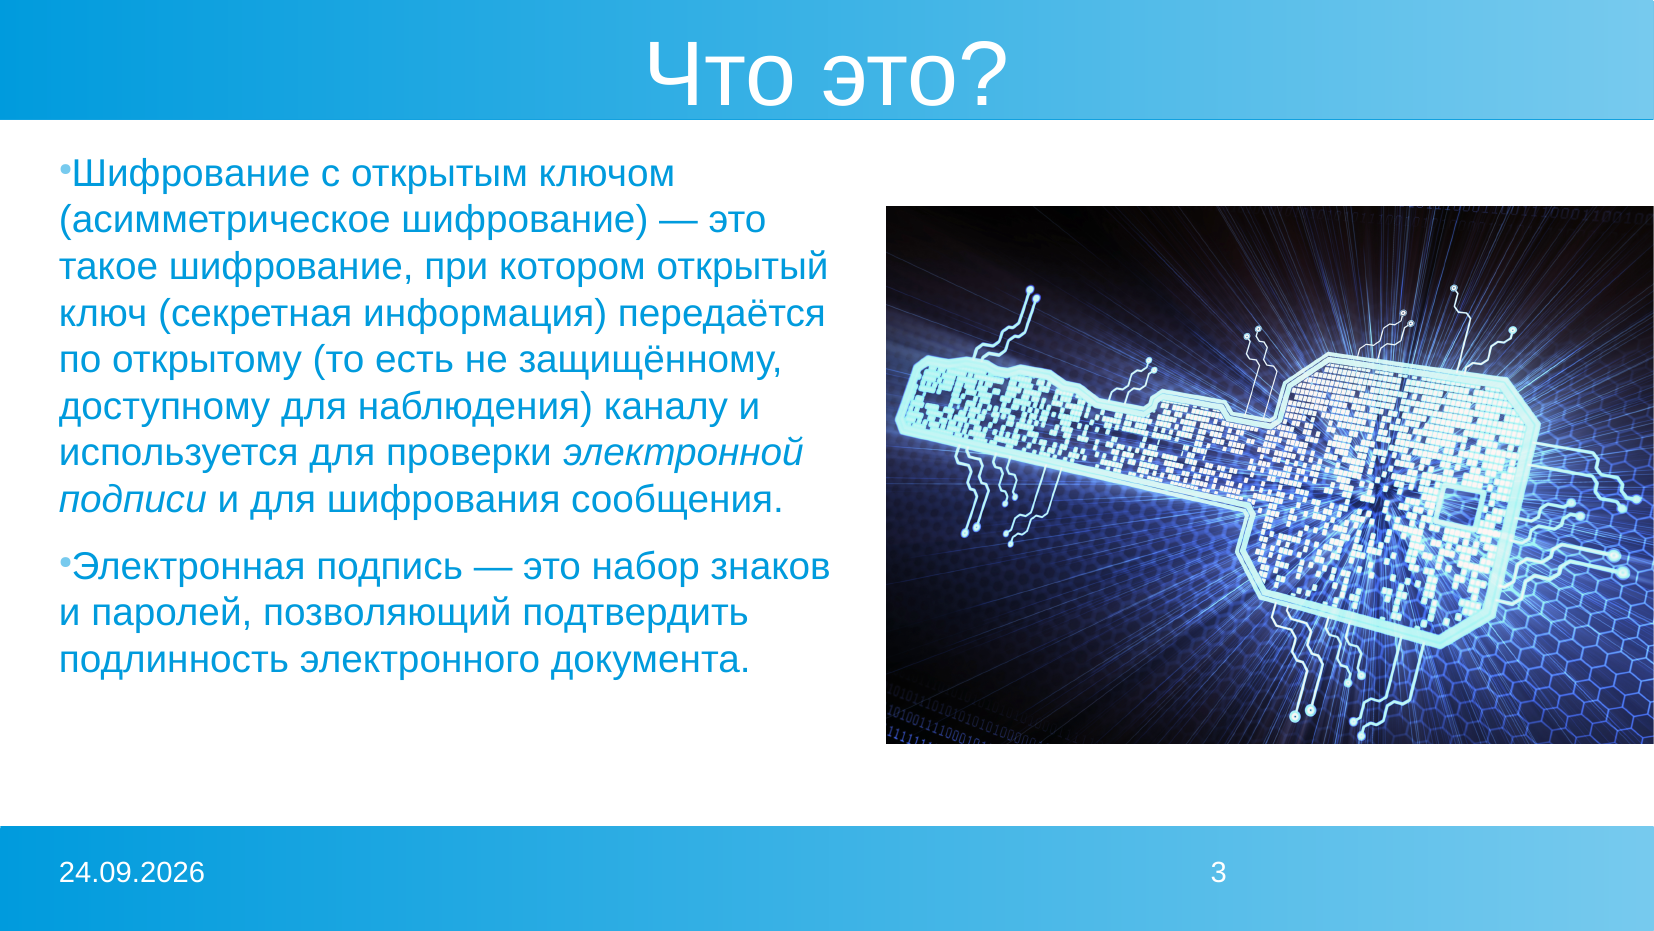

# Что это?
Шифрование с открытым ключом (асимметрическое шифрование) — это такое шифрование, при котором открытый ключ (секретная информация) передаётся по открытому (то есть не защищённому, доступному для наблюдения) каналу и используется для проверки электронной подписи и для шифрования сообщения.
Электронная подпись — это набор знаков и паролей, позволяющий подтвердить подлинность электронного документа.